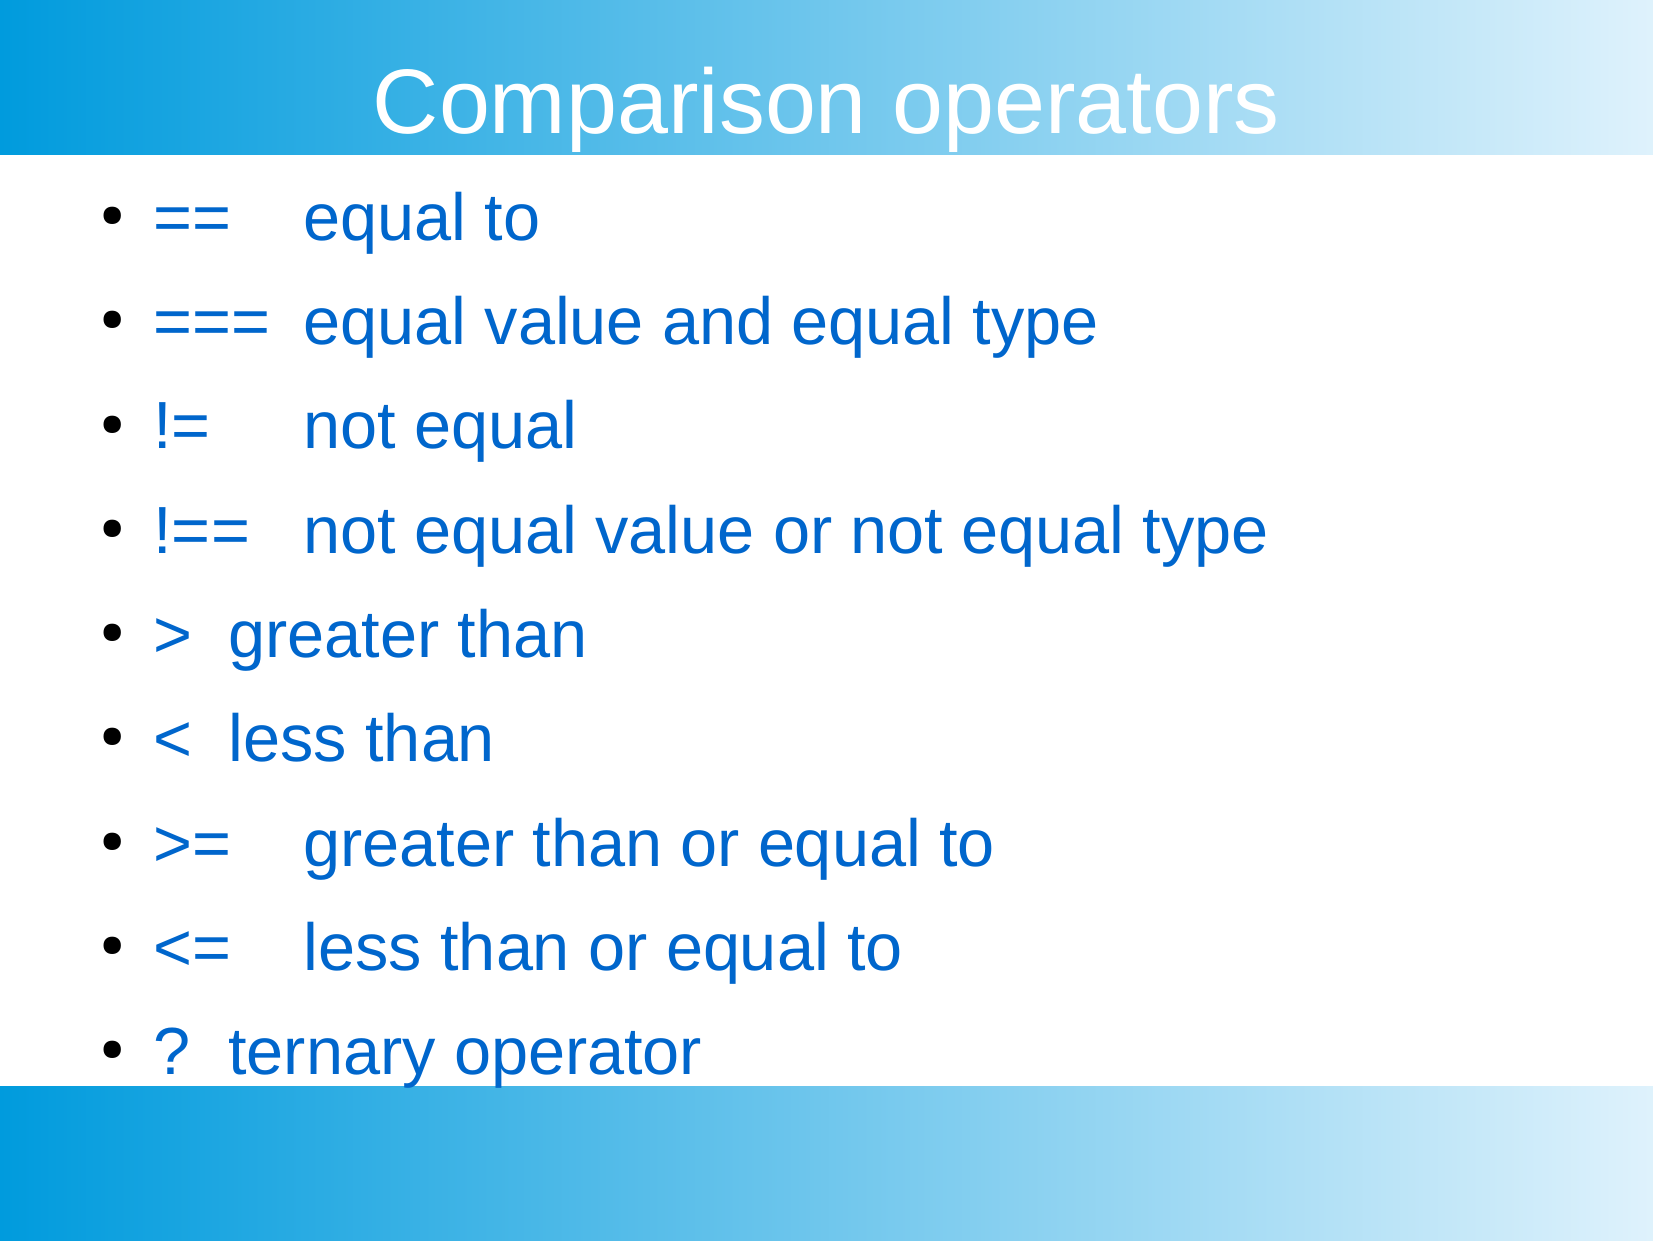

# Comparison operators
== 	equal to
=== 	equal value and equal type
!= 	not equal
!== 	not equal value or not equal type
> 	greater than
< 	less than
>= 	greater than or equal to
<= 	less than or equal to
? 	ternary operator